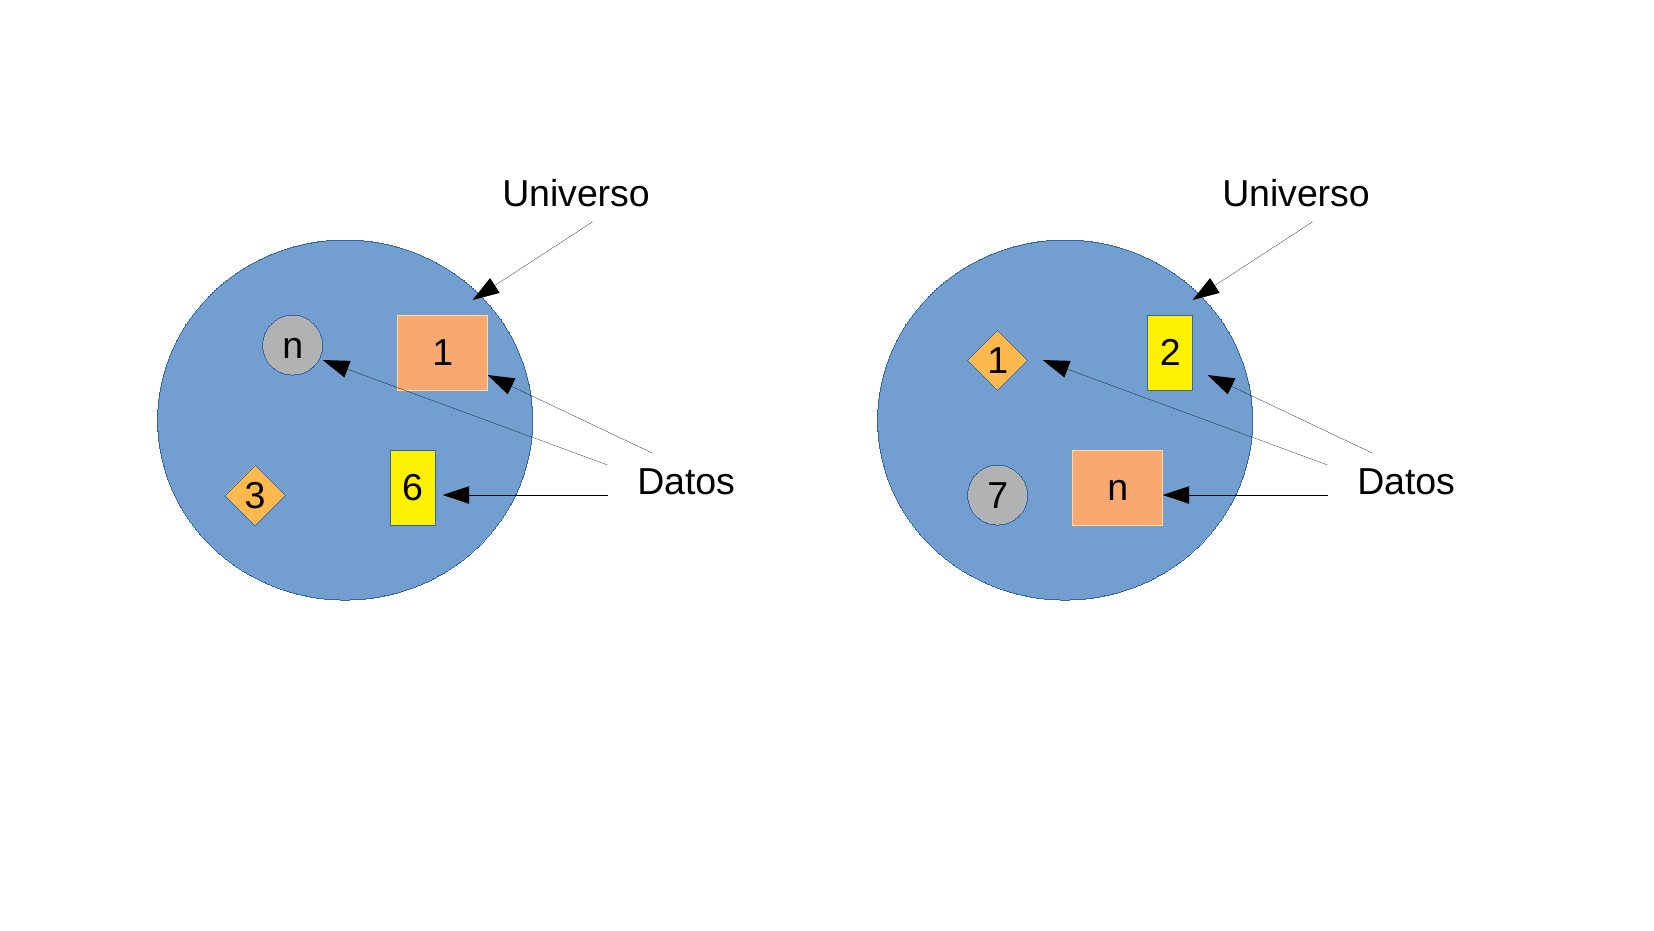

Universo
Universo
n
1
2
1
6
n
Datos
Datos
3
7